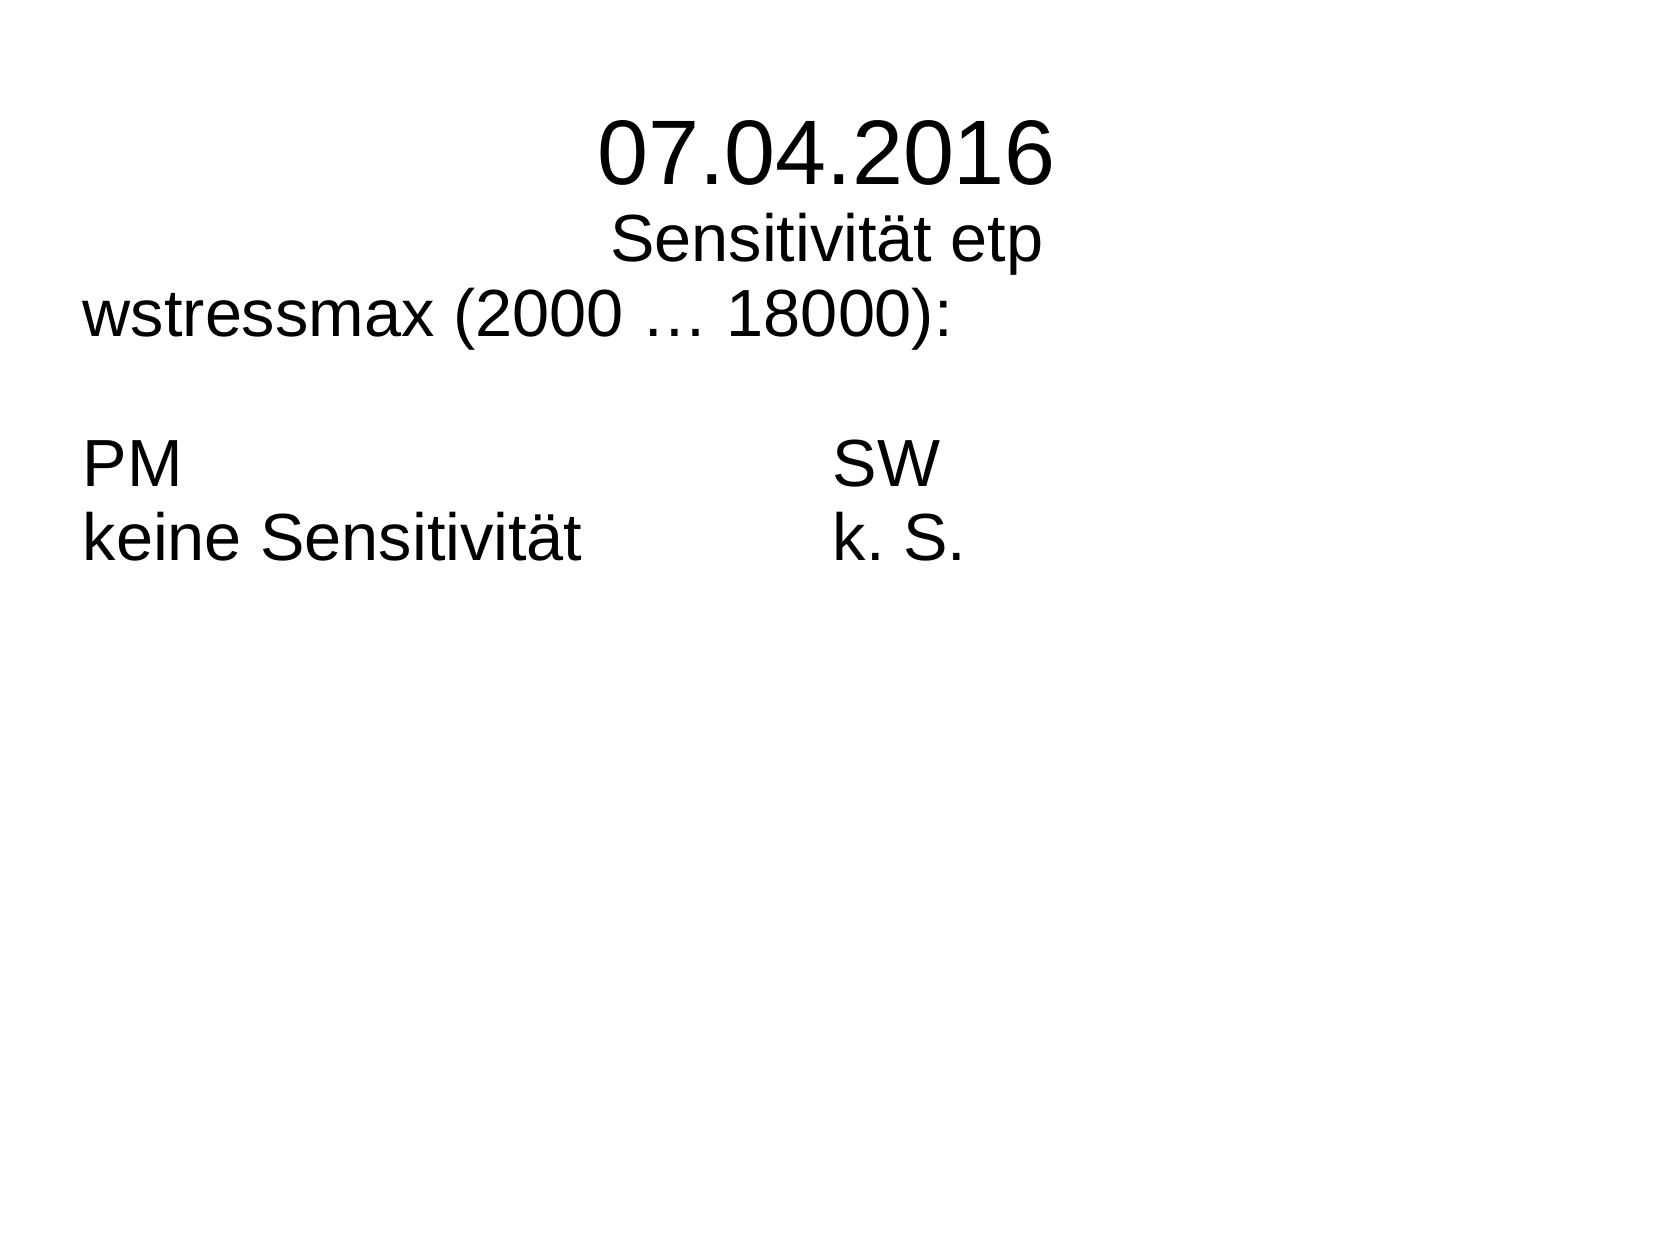

# 07.04.2016
Sensitivität etp
wstressmax (2000 … 18000):
PM									SW
keine Sensitivität				k. S.